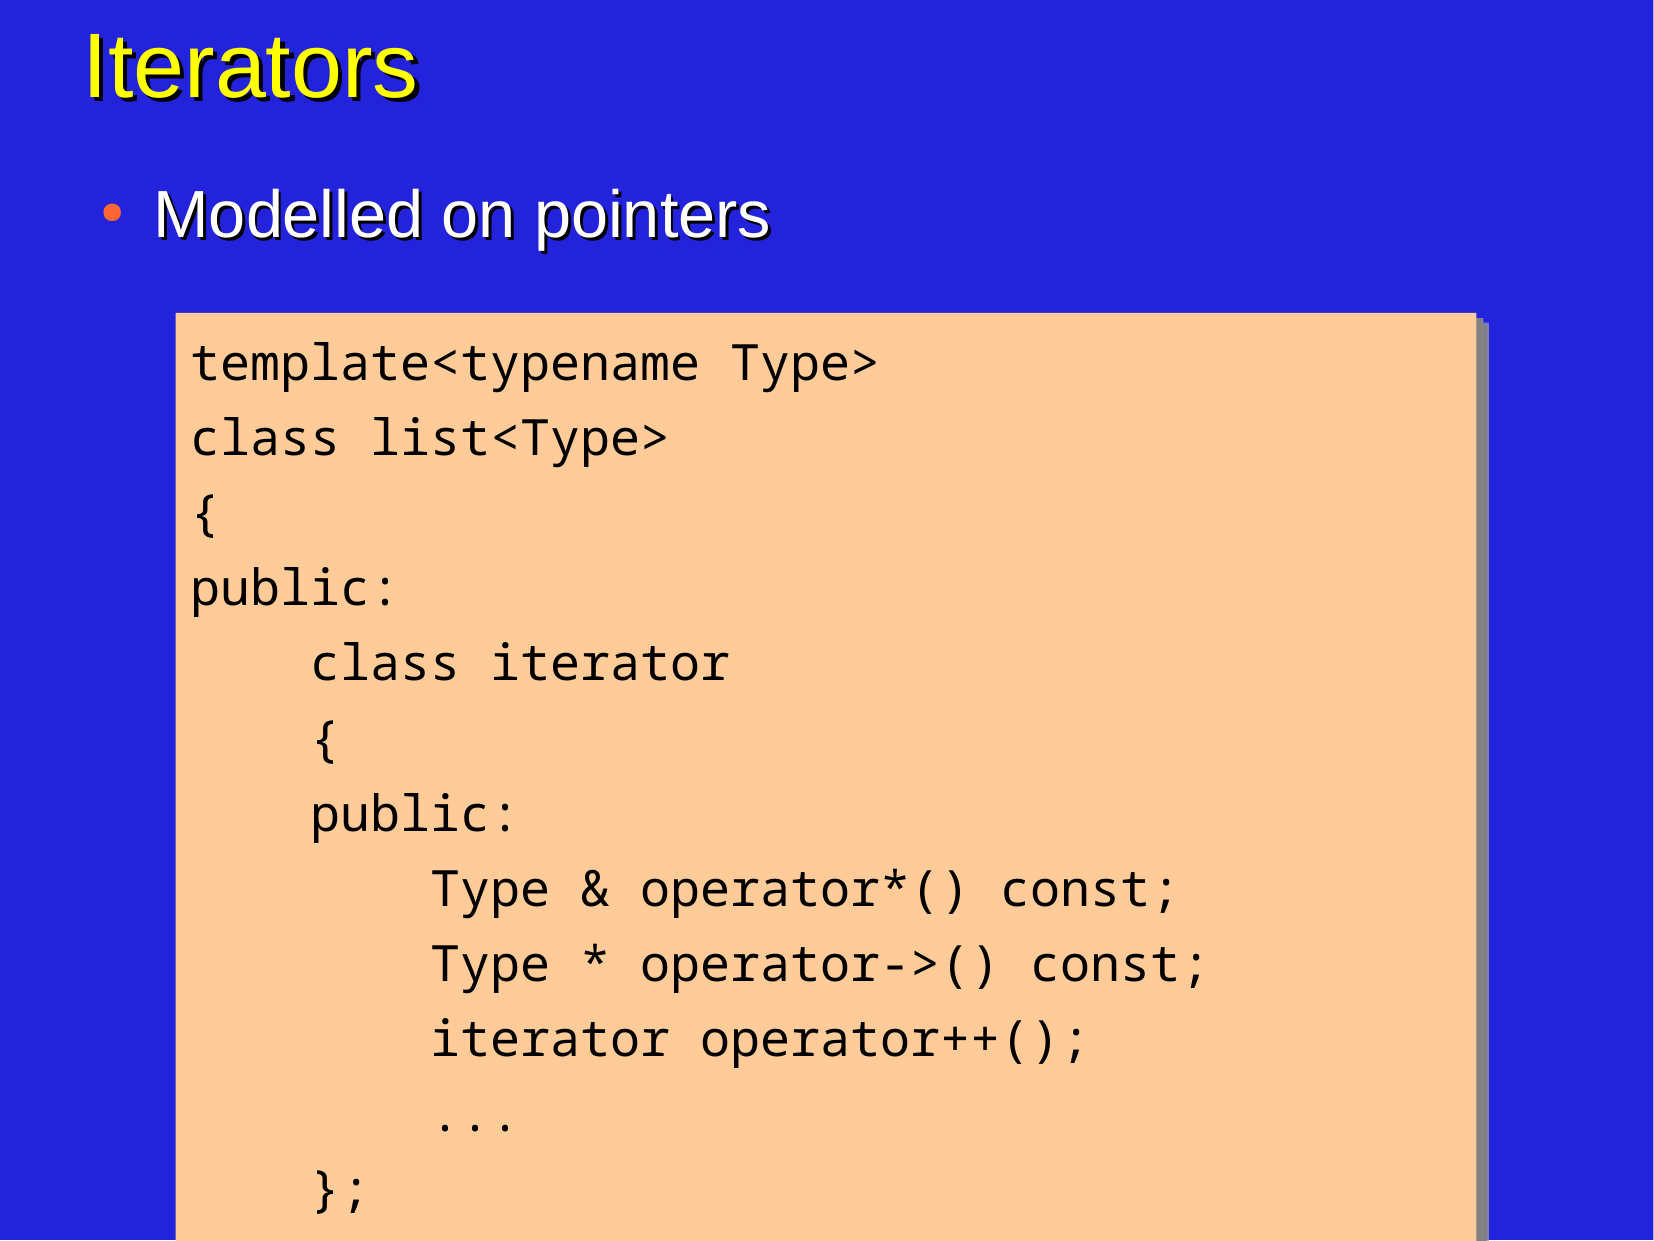

# Iterators
Modelled on pointers
template<typename Type>
class list<Type>
{
public:
 class iterator
 {
 public:
 Type & operator*() const;
 Type * operator->() const;
 iterator operator++();
 ...
 };
 bool operator==(iterator, iterator);
 bool operator!=(iterator, iterator);
};